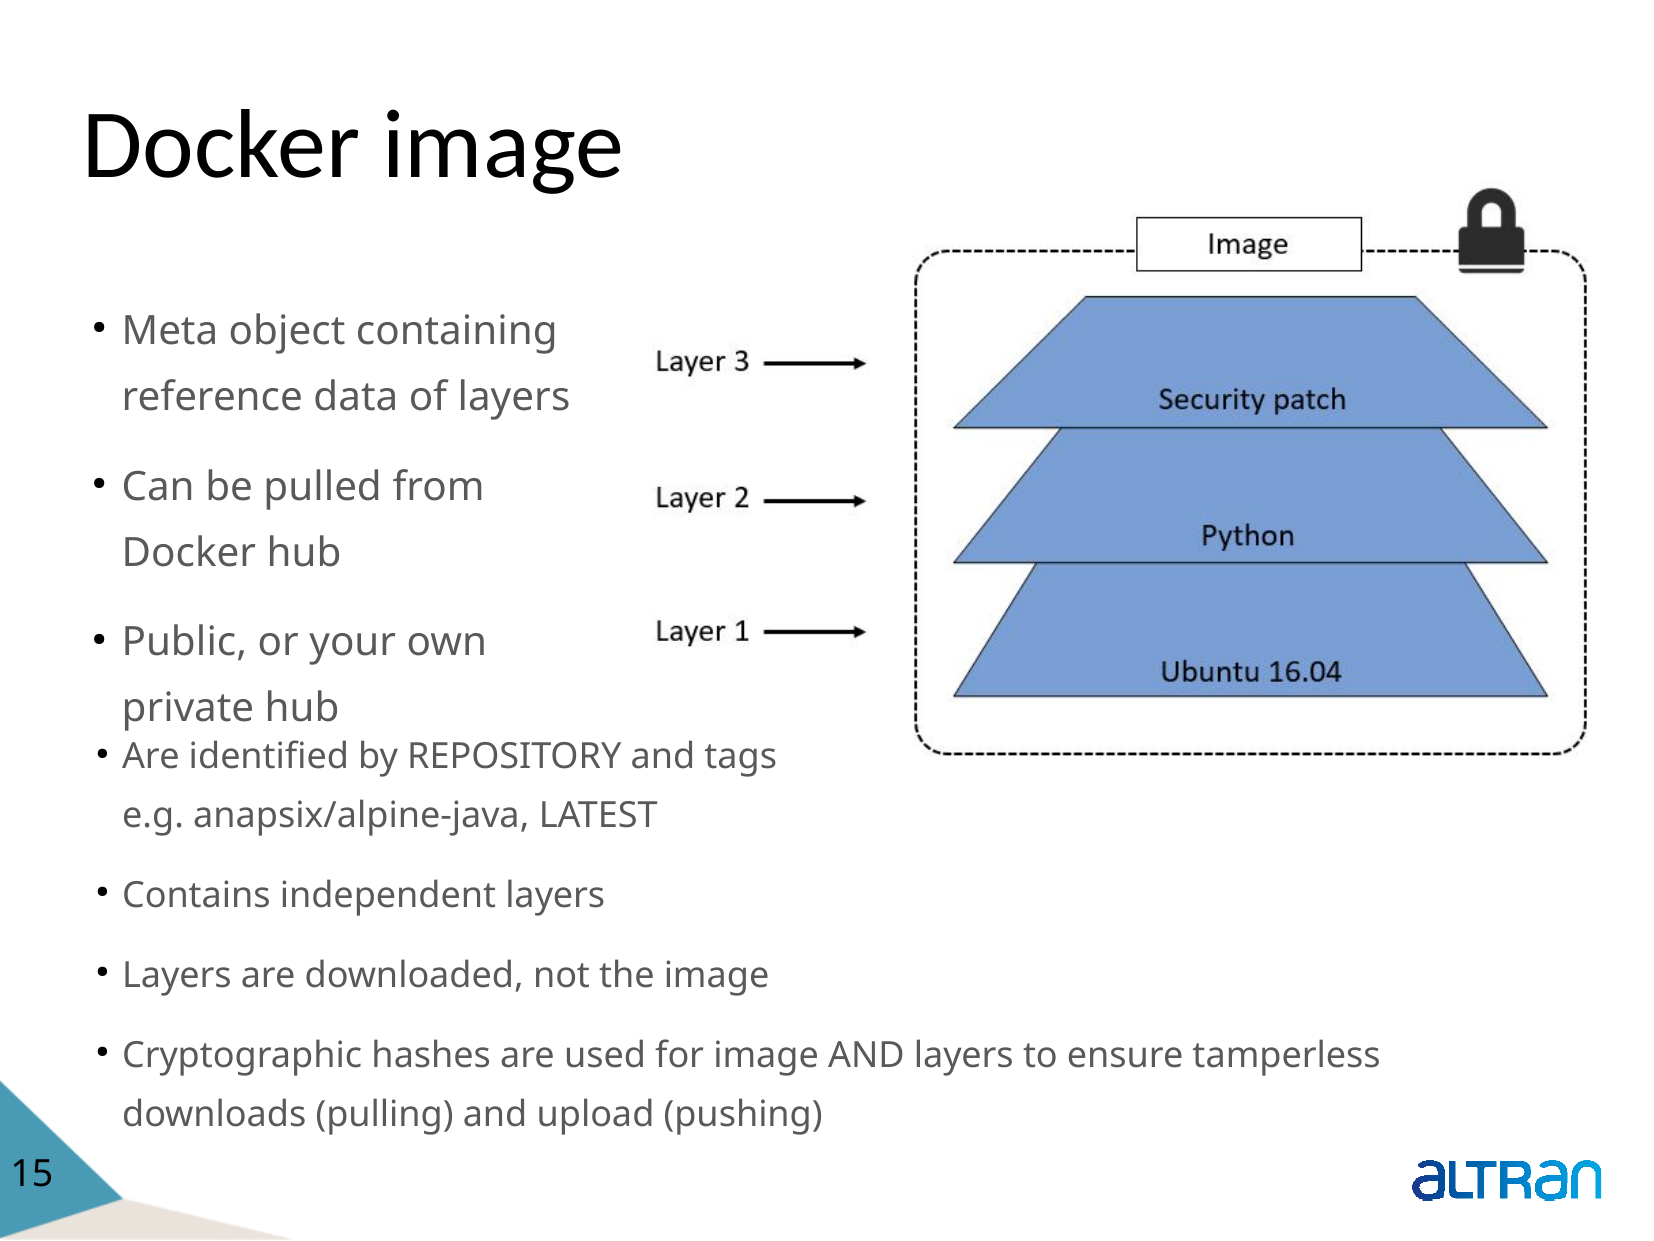

# Docker image
Meta object containing reference data of layers
Can be pulled from Docker hub
Public, or your own private hub
Are identified by REPOSITORY and tags
e.g. anapsix/alpine-java, LATEST
Contains independent layers
Layers are downloaded, not the image
Cryptographic hashes are used for image AND layers to ensure tamperless downloads (pulling) and upload (pushing)
15